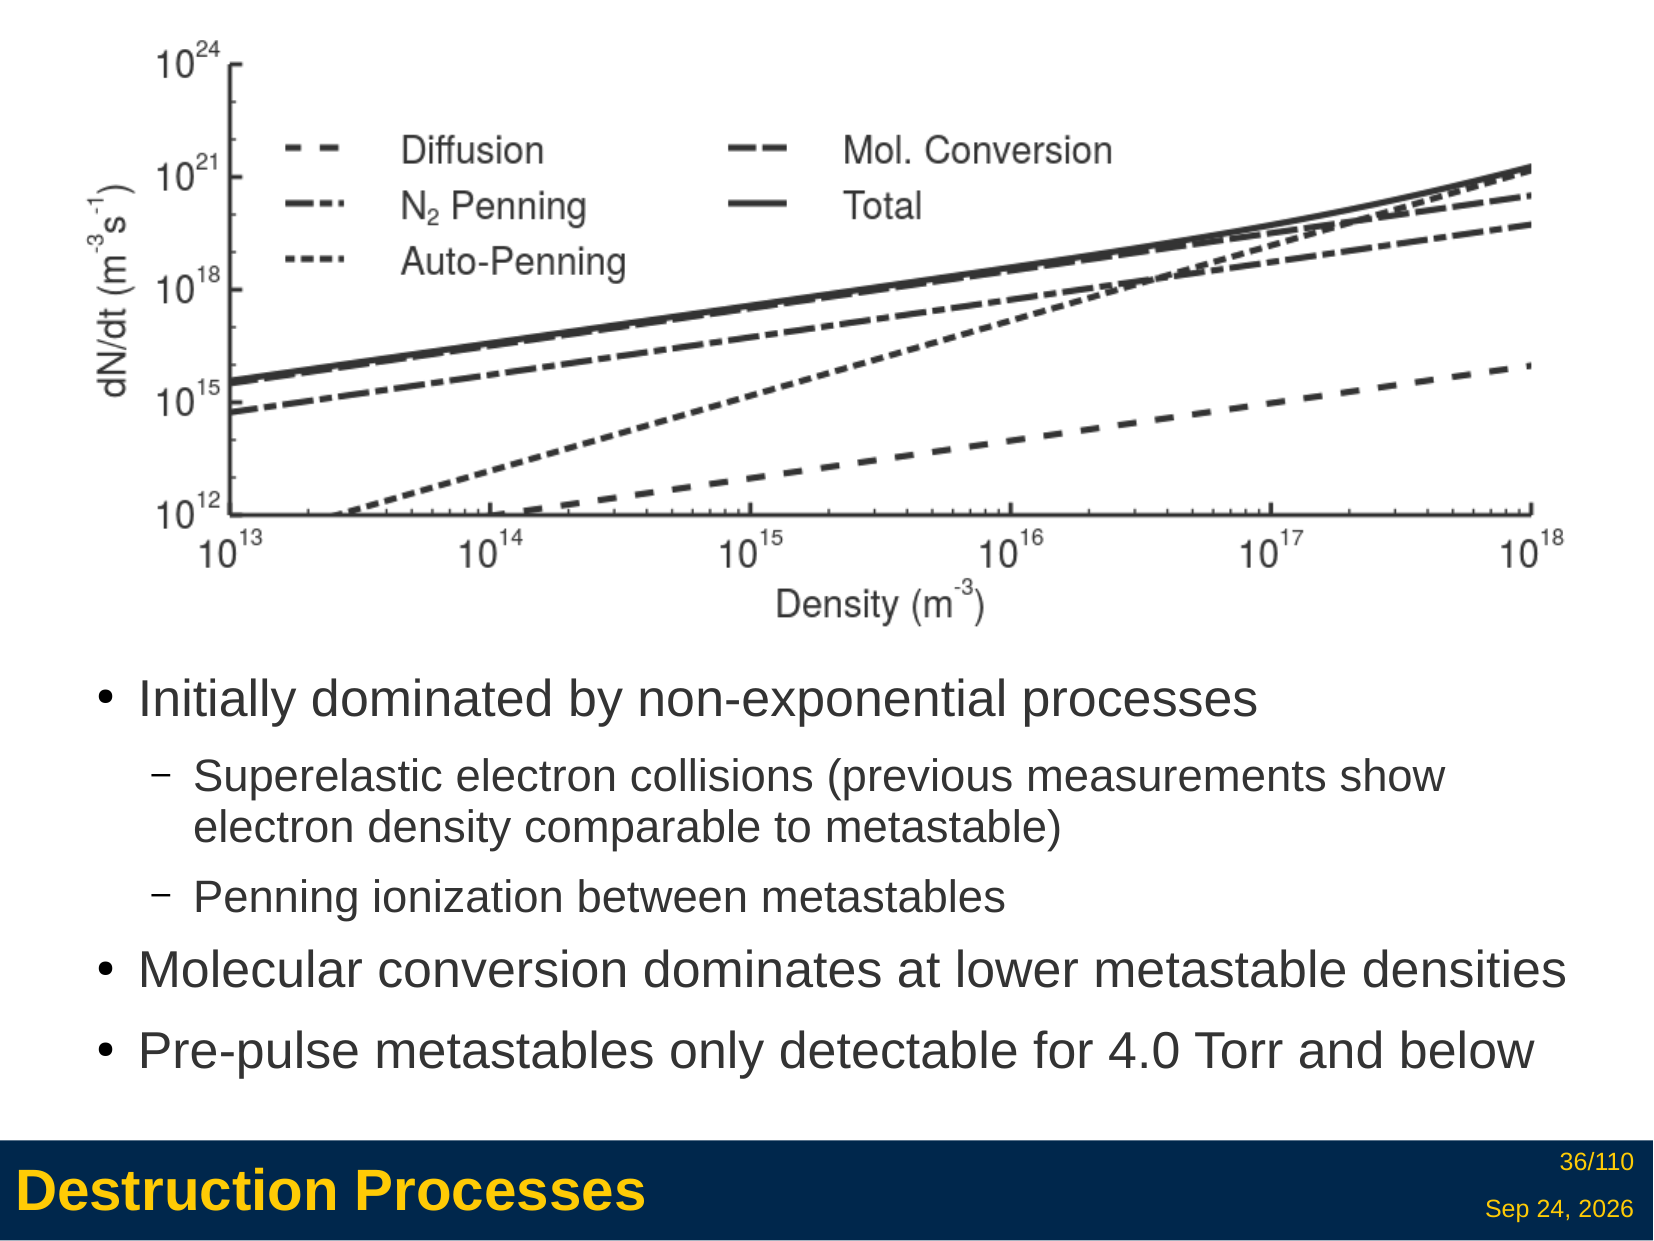

Initially dominated by non-exponential processes
Superelastic electron collisions (previous measurements show electron density comparable to metastable)
Penning ionization between metastables
Molecular conversion dominates at lower metastable densities
Pre-pulse metastables only detectable for 4.0 Torr and below
# Destruction Processes
36